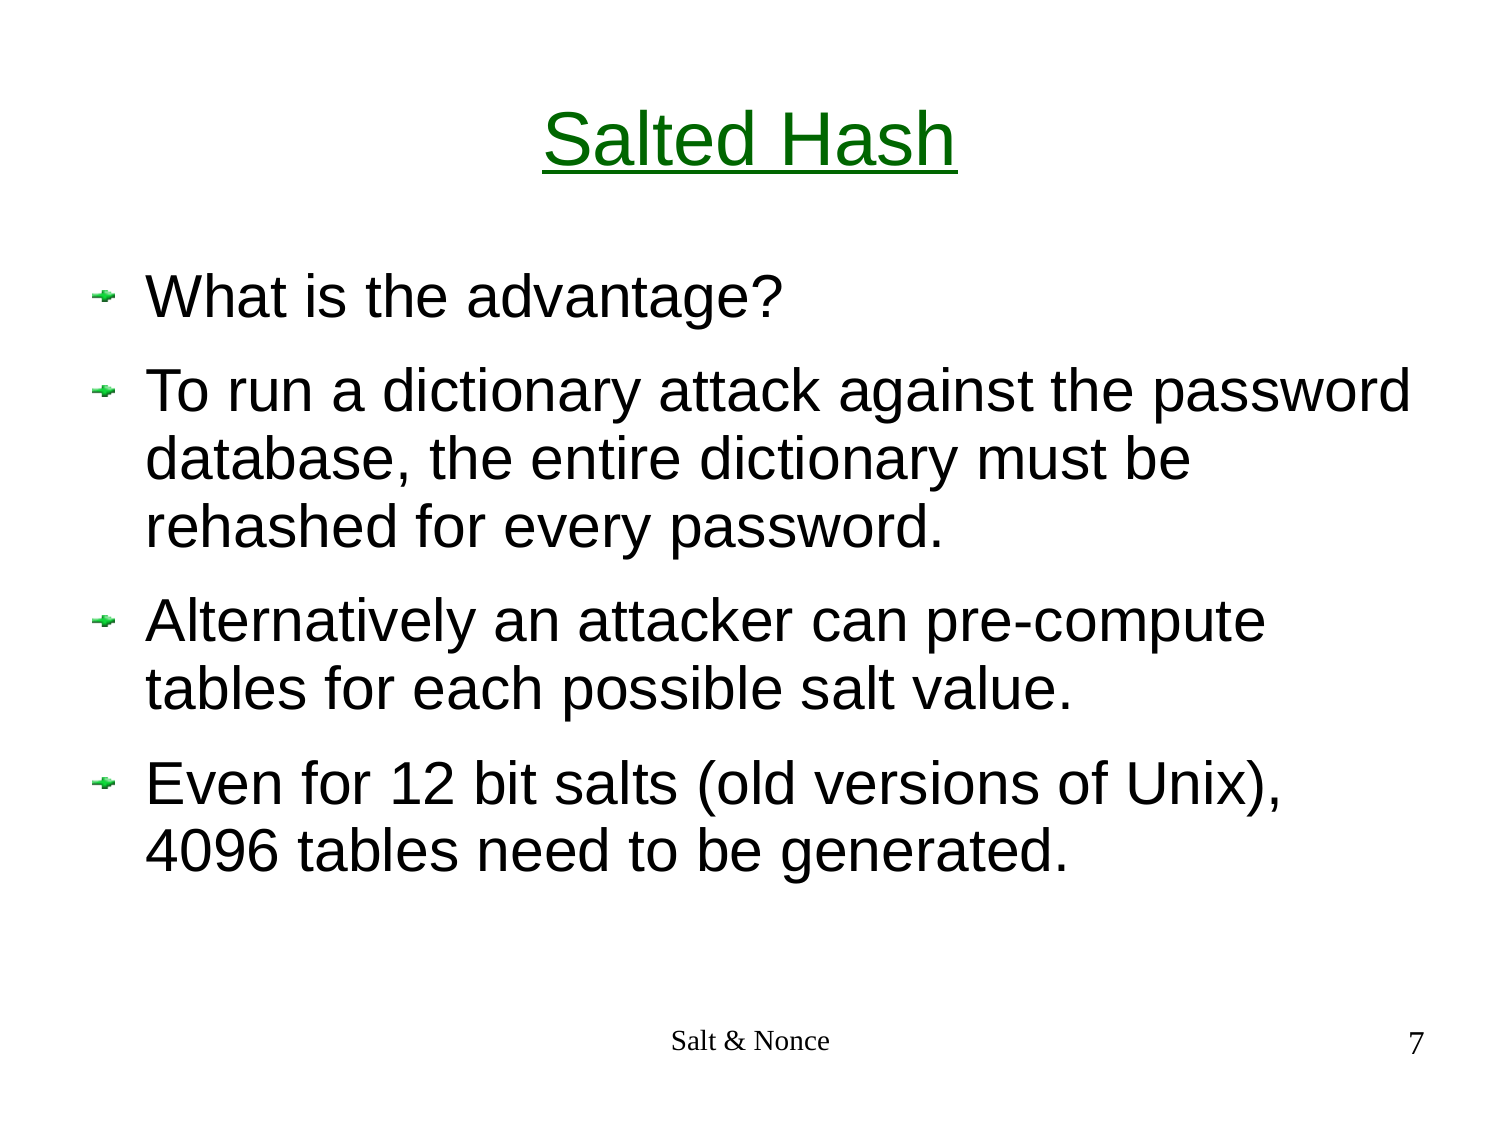

# Salted Hash
What is the advantage?
To run a dictionary attack against the password database, the entire dictionary must be rehashed for every password.
Alternatively an attacker can pre-compute tables for each possible salt value.
Even for 12 bit salts (old versions of Unix), 4096 tables need to be generated.
Salt & Nonce
7